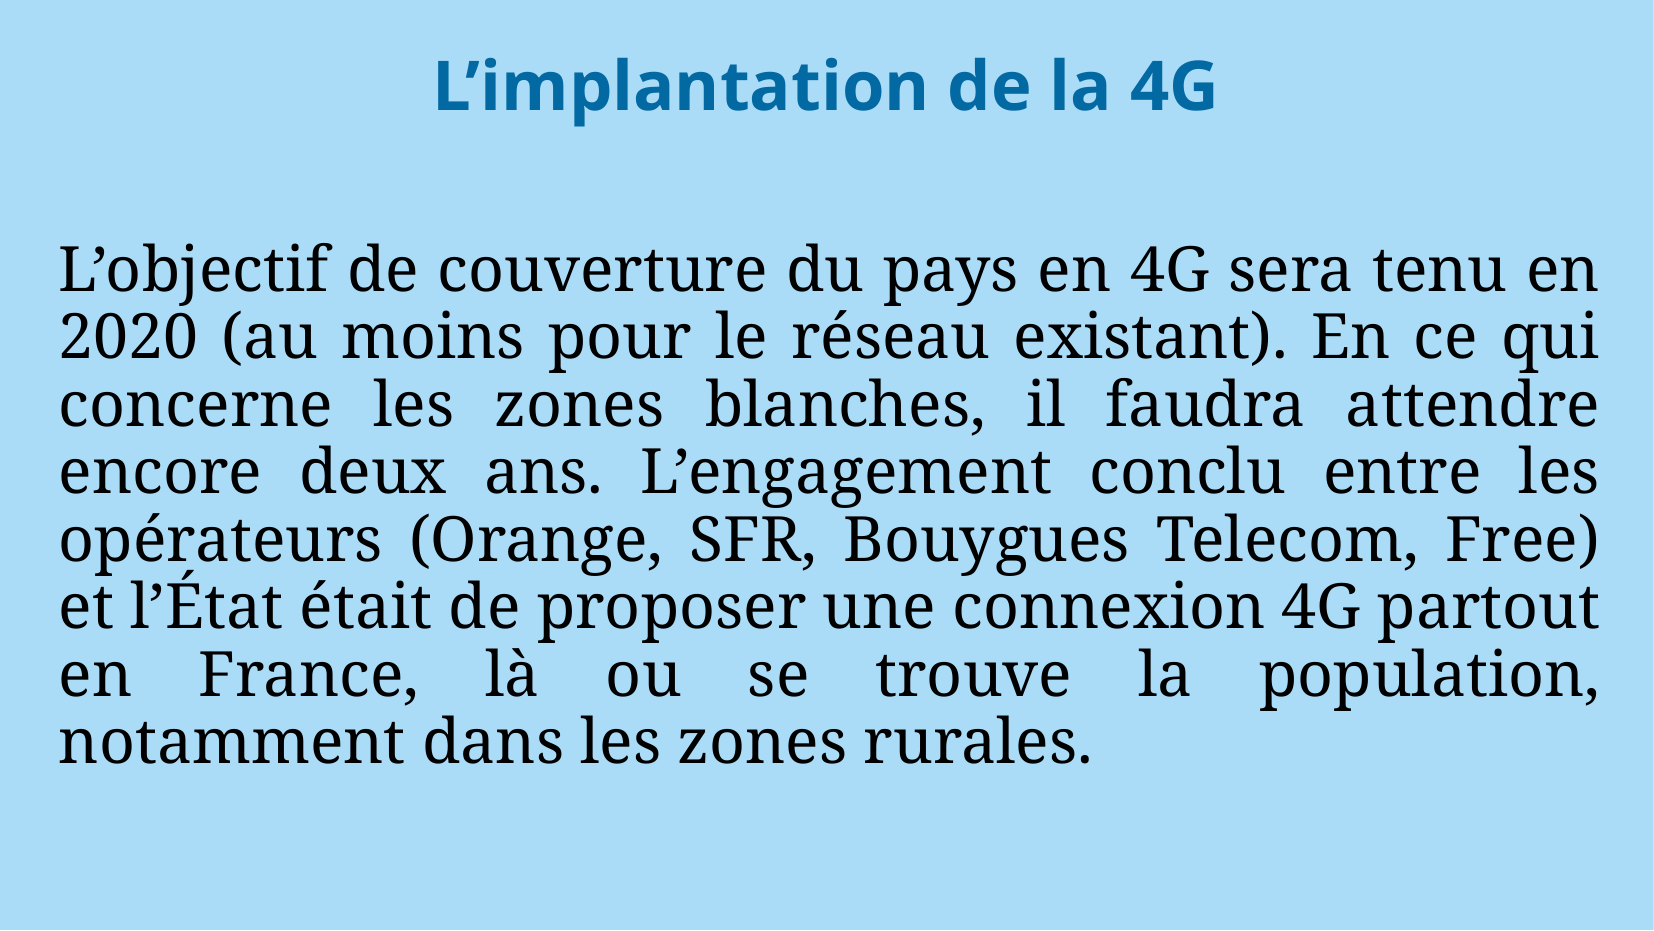

# L’implantation de la 4G
L’objectif de couverture du pays en 4G sera tenu en 2020 (au moins pour le réseau existant). En ce qui concerne les zones blanches, il faudra attendre encore deux ans. L’engagement conclu entre les opérateurs (Orange, SFR, Bouygues Telecom, Free) et l’État était de proposer une connexion 4G partout en France, là ou se trouve la population, notamment dans les zones rurales.